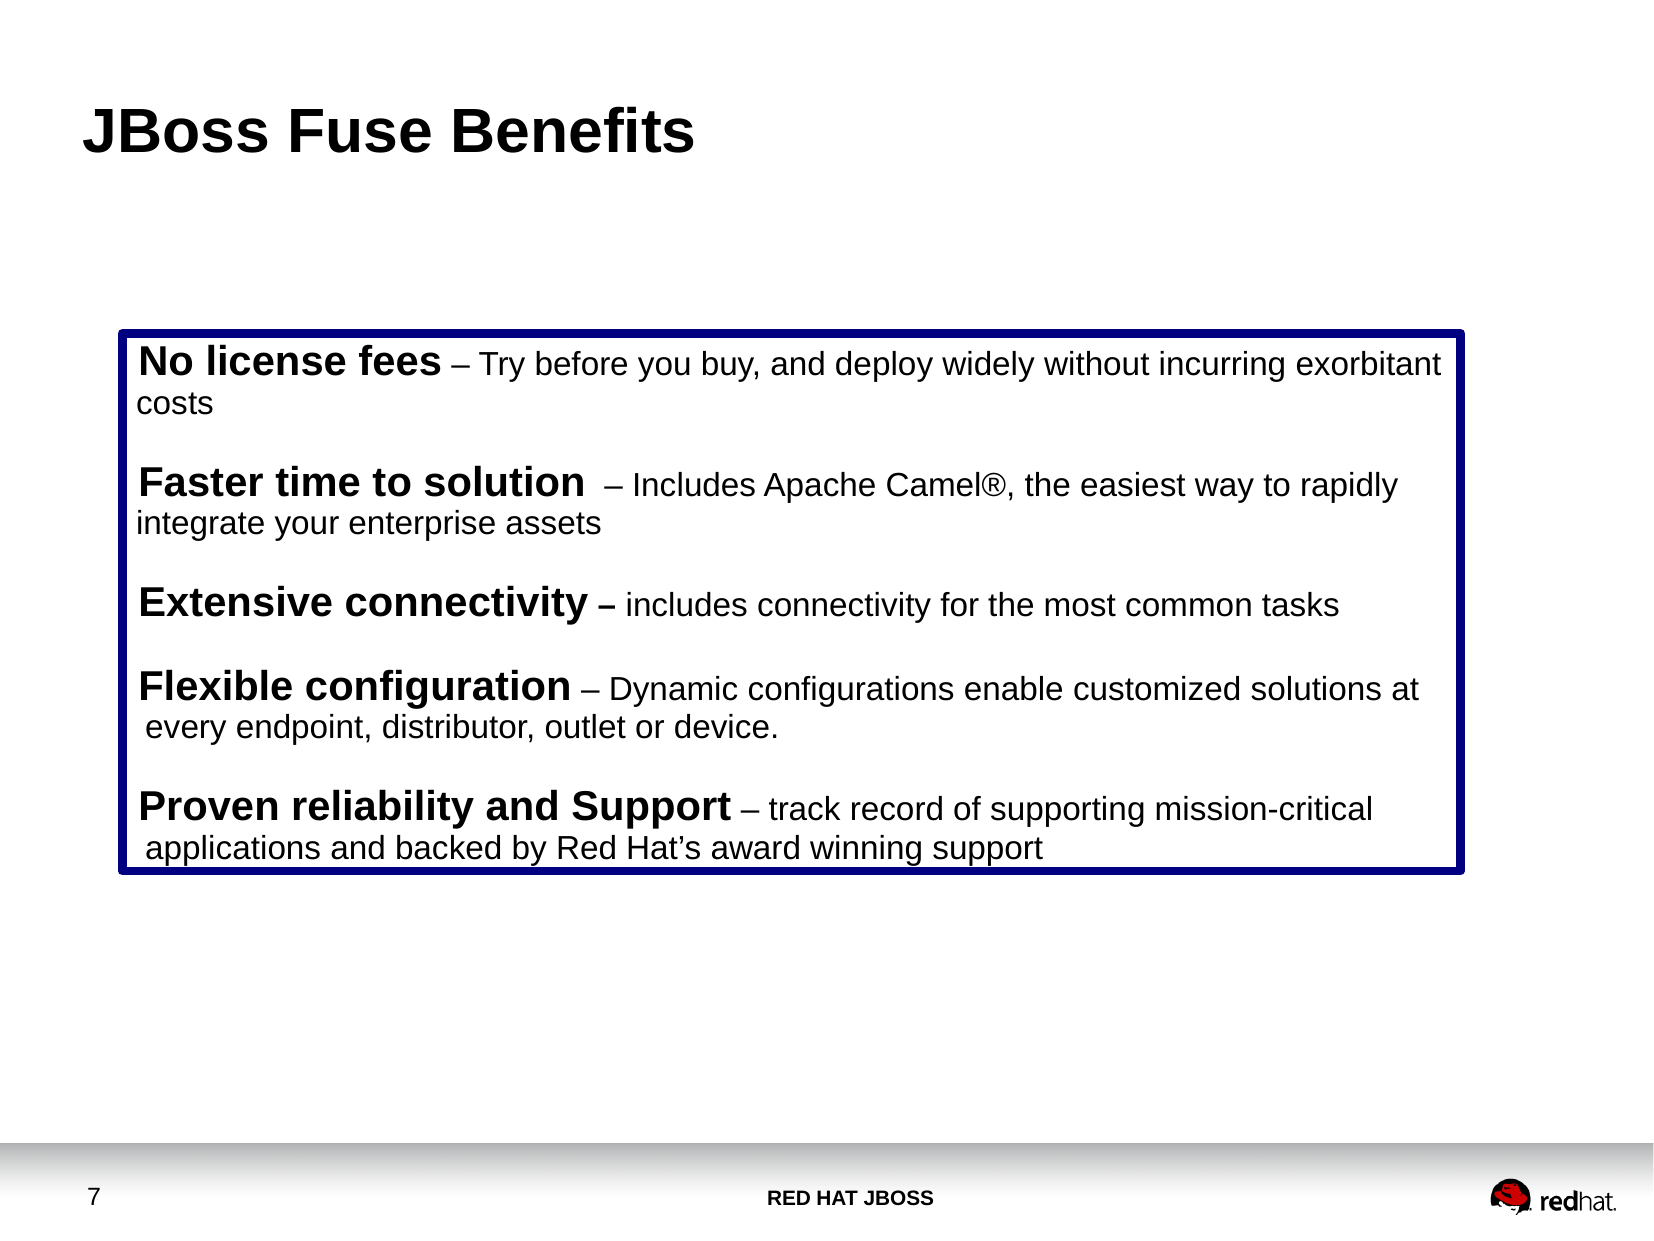

# JBoss Fuse Benefits
 No license fees – Try before you buy, and deploy widely without incurring exorbitant costs
 Faster time to solution – Includes Apache Camel®, the easiest way to rapidly integrate your enterprise assets
 Extensive connectivity – includes connectivity for the most common tasks
 Flexible configuration – Dynamic configurations enable customized solutions at every endpoint, distributor, outlet or device.
 Proven reliability and Support – track record of supporting mission-critical applications and backed by Red Hat’s award winning support